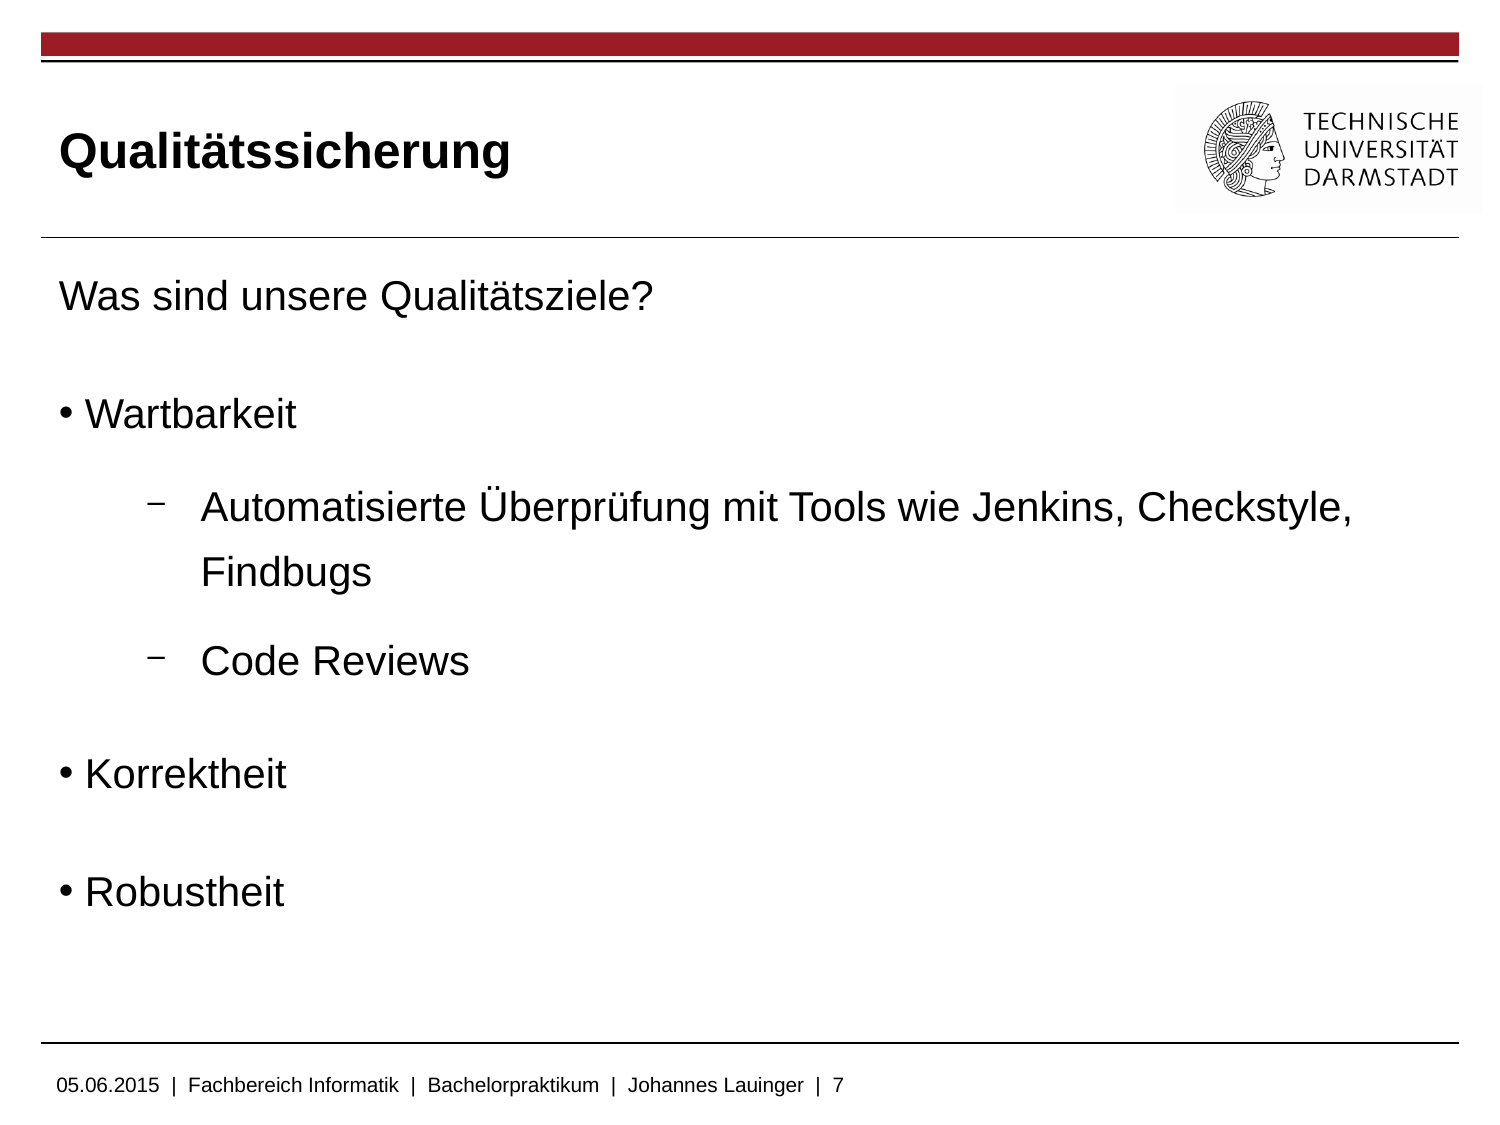

# Qualitätssicherung
Was sind unsere Qualitätsziele?
 Wartbarkeit
Automatisierte Überprüfung mit Tools wie Jenkins, Checkstyle, Findbugs
Code Reviews
 Korrektheit
 Robustheit